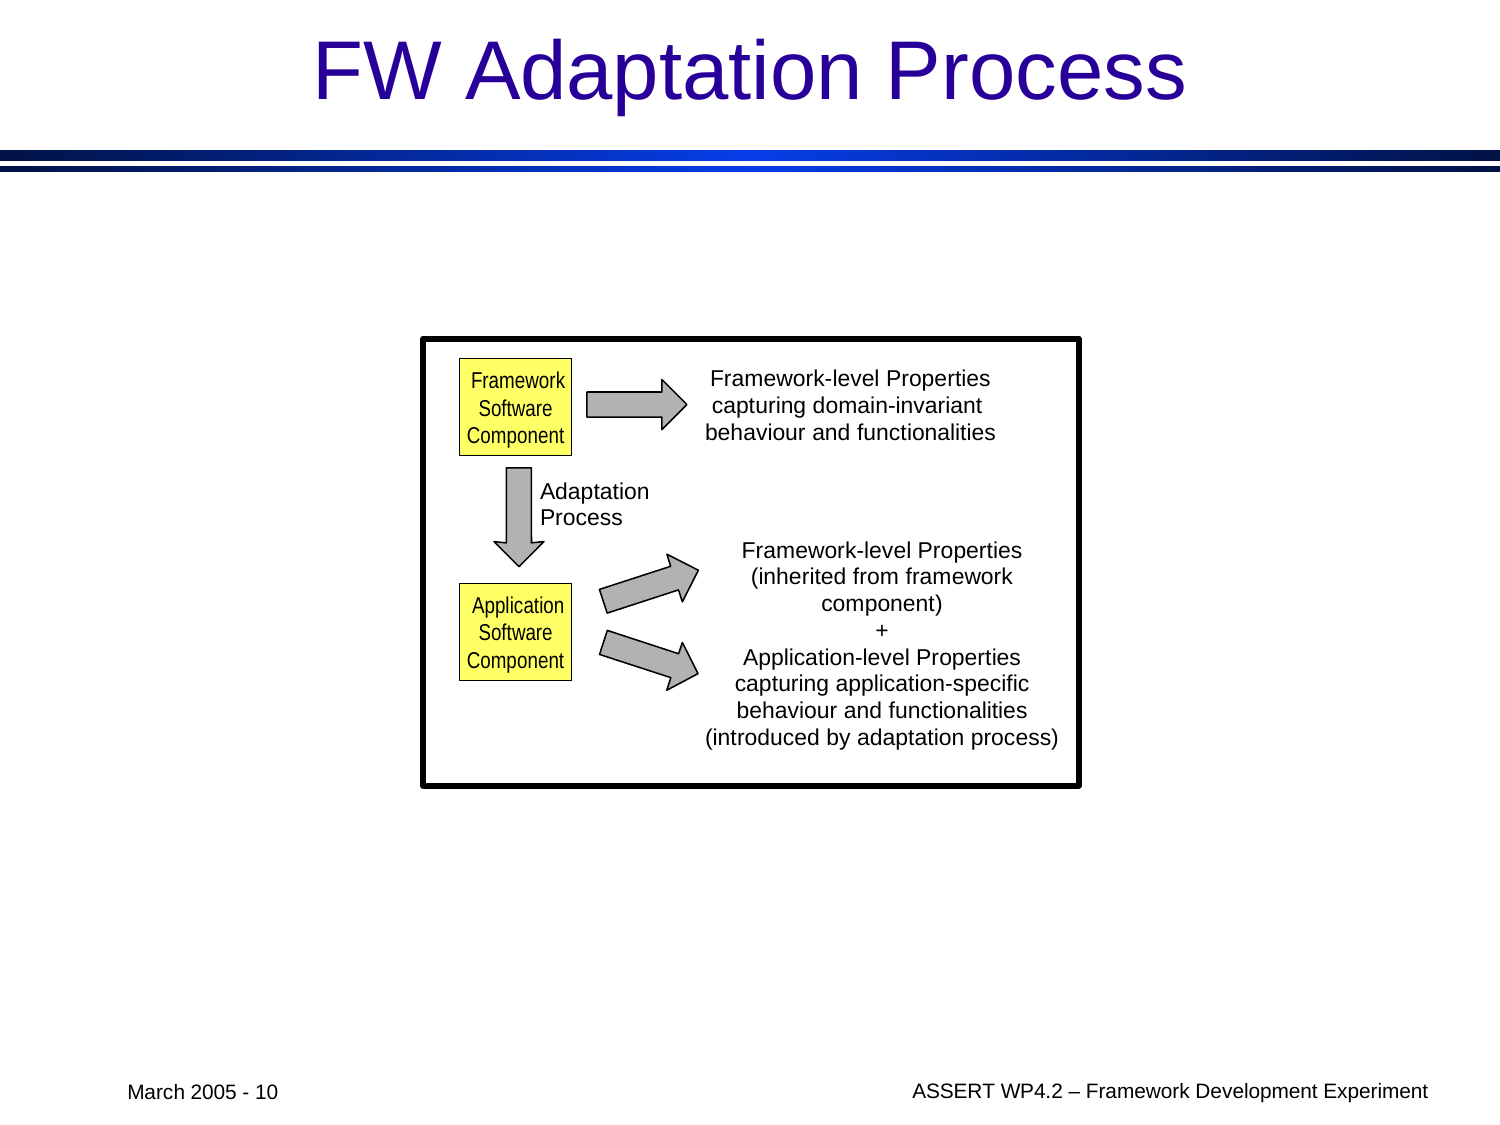

# FW Adaptation Process
 Framework
Software
Component
Framework-level Properties
capturing domain-invariant
behaviour and functionalities
Adaptation
Process
Framework-level Properties
(inherited from framework
component)
+
Application-level Properties
capturing application-specific
behaviour and functionalities
(introduced by adaptation process)
 Application
Software
Component